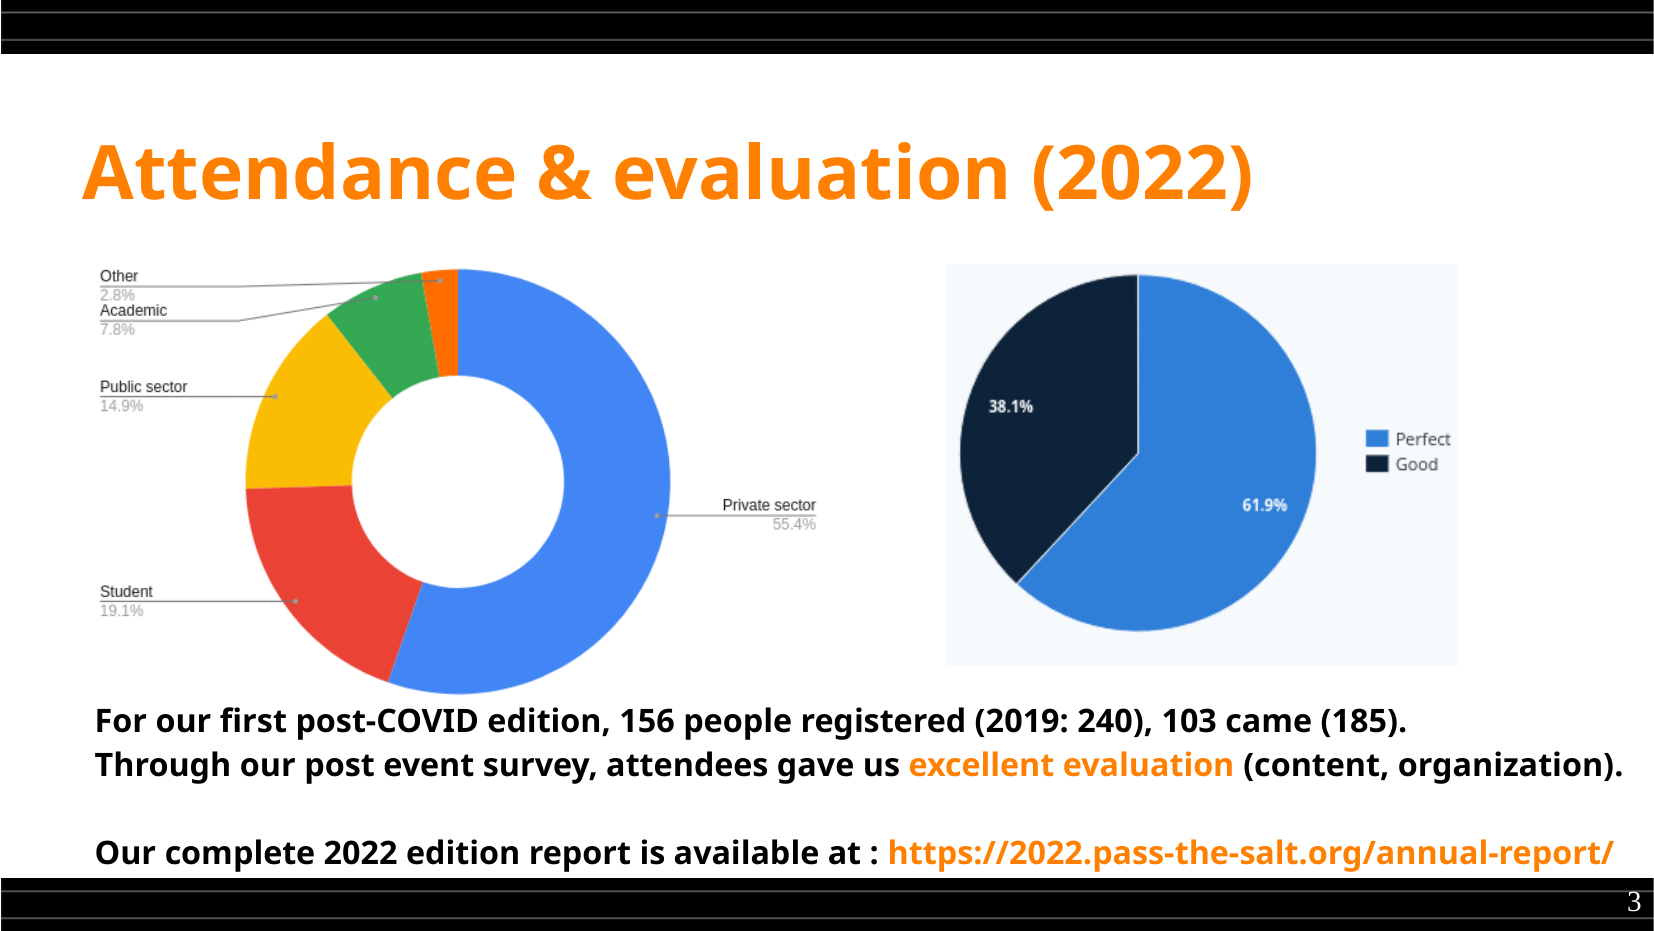

# Attendance & evaluation (2022)
For our first post-COVID edition, 156 people registered (2019: 240), 103 came (185).
Through our post event survey, attendees gave us excellent evaluation (content, organization).
Our complete 2022 edition report is available at : https://2022.pass-the-salt.org/annual-report/